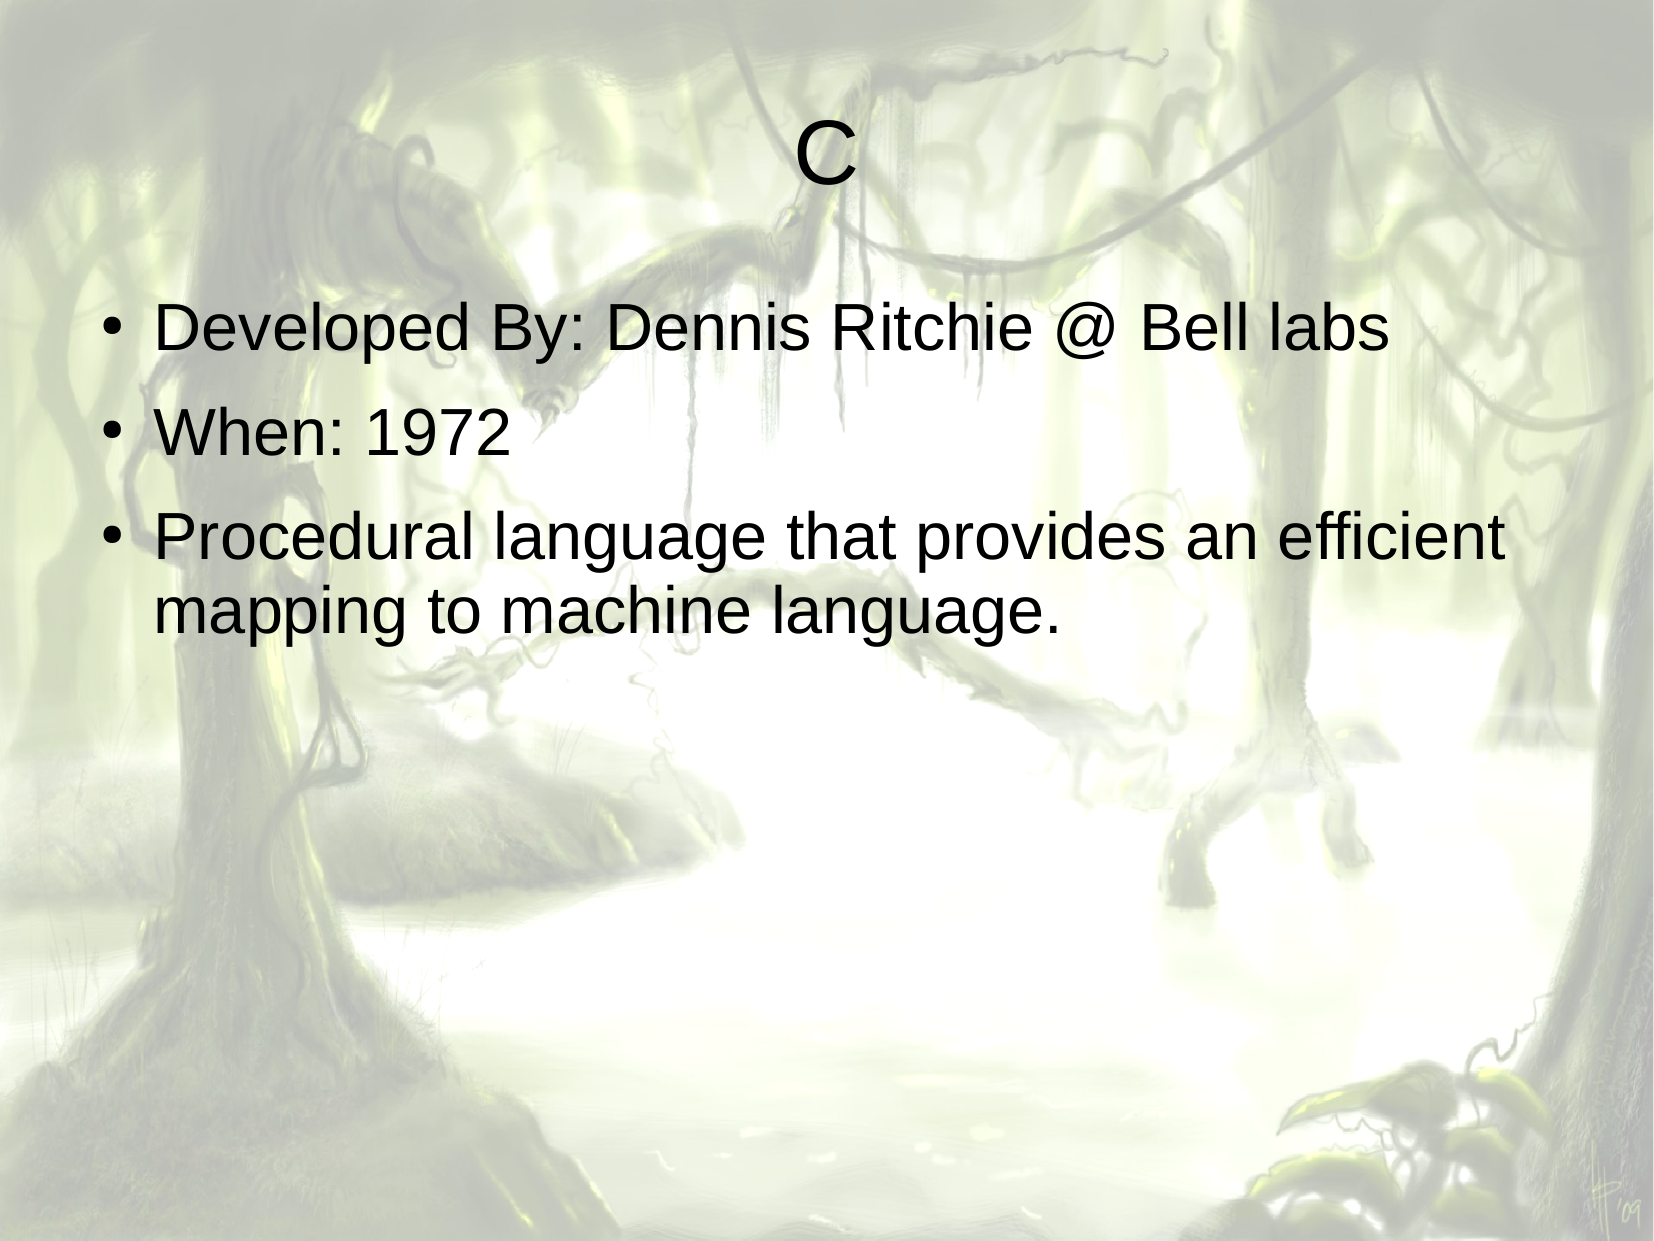

# C
Developed By: Dennis Ritchie @ Bell labs
When: 1972
Procedural language that provides an efficient mapping to machine language.